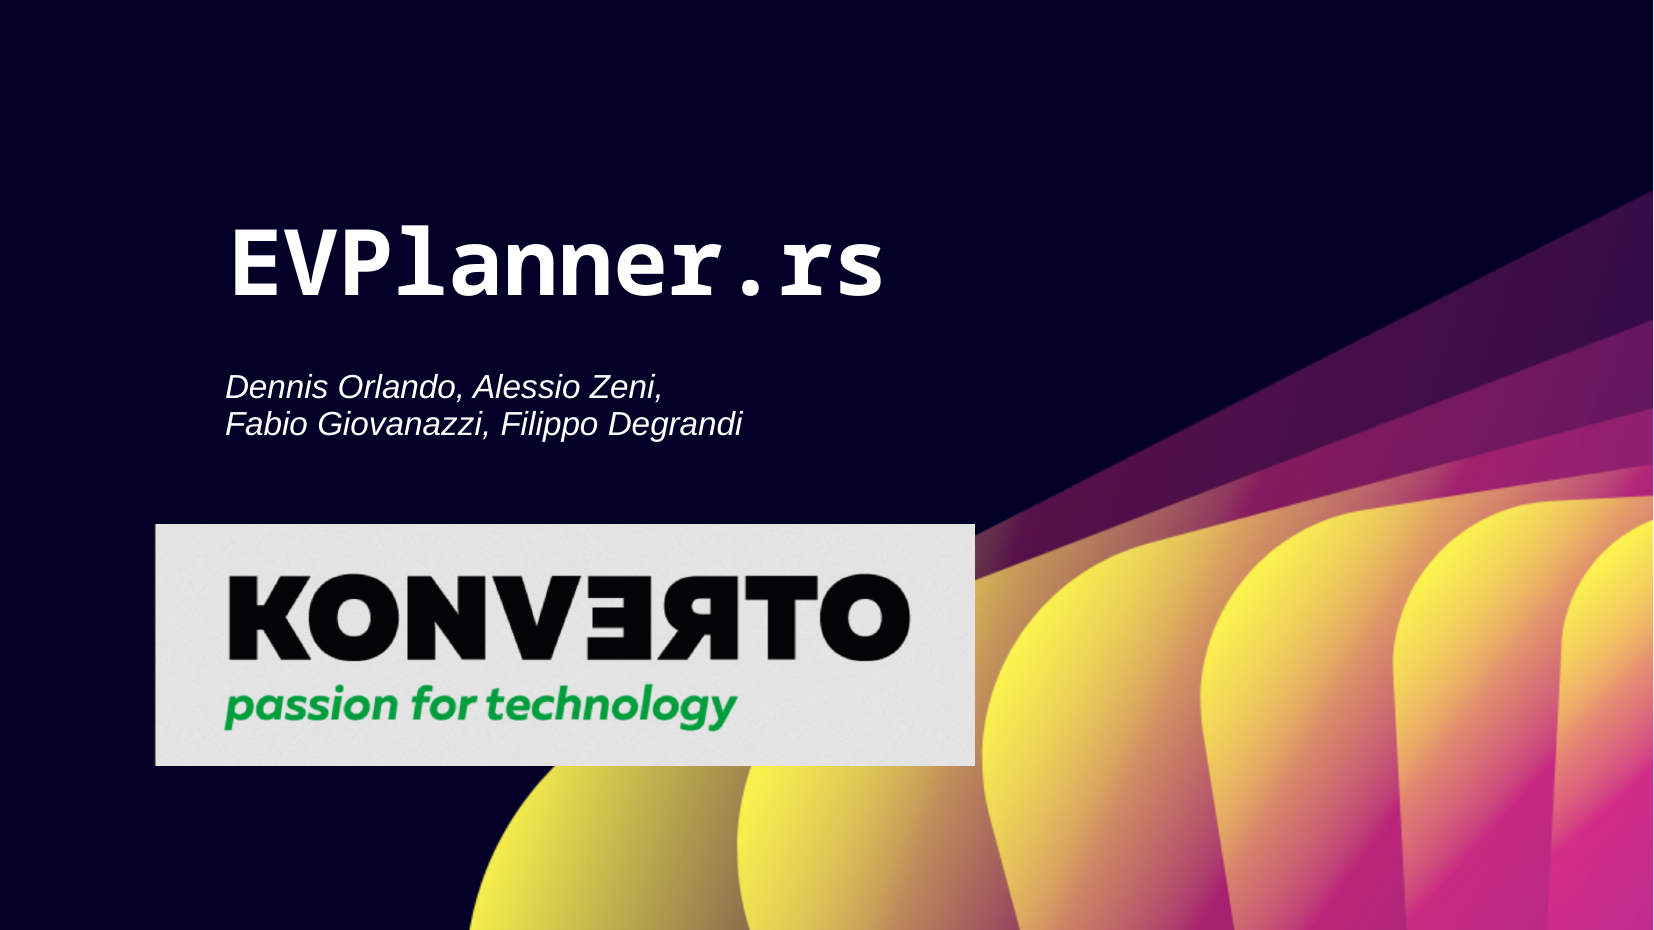

Dennis Orlando, Alessio Zeni,
Fabio Giovanazzi, Filippo Degrandi
# EVPlanner.rs